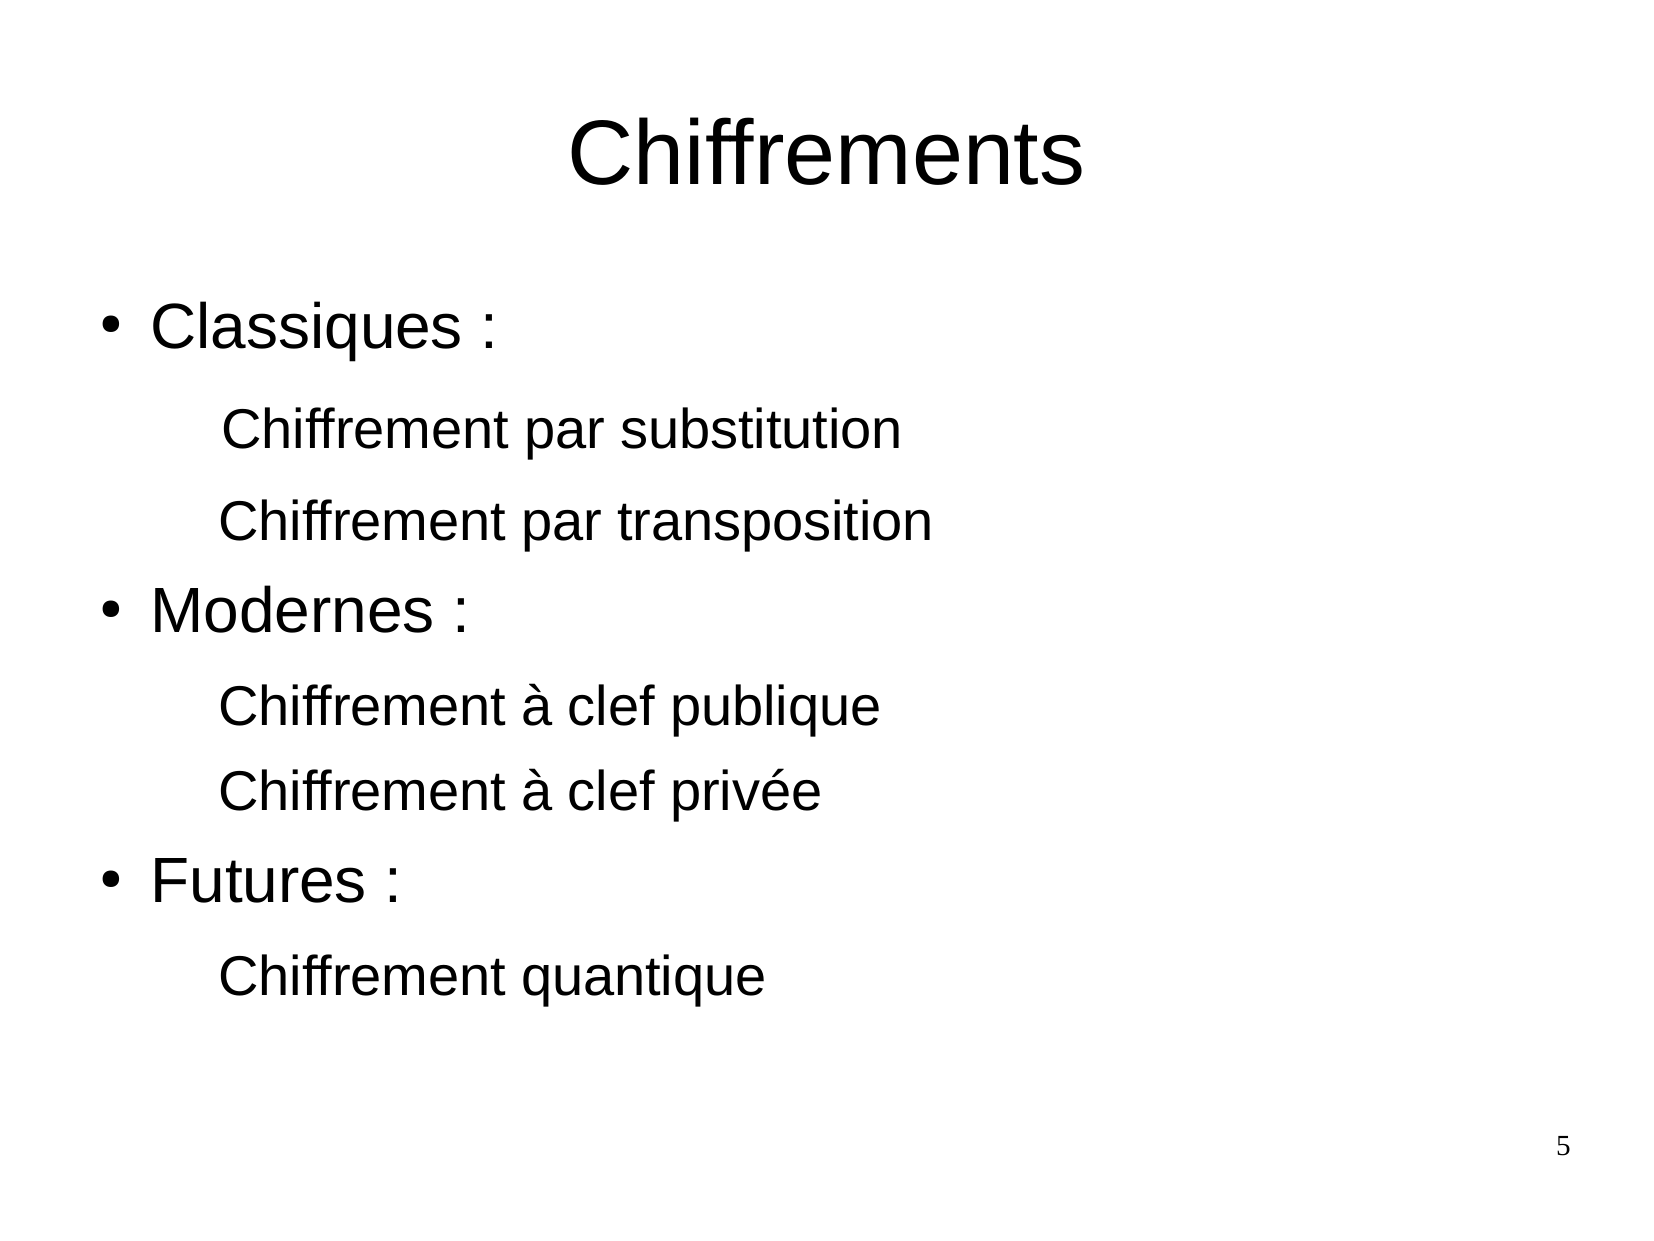

# Chiffrements
Classiques :
 	Chiffrement par substitution
Chiffrement par transposition
Modernes :
Chiffrement à clef publique
Chiffrement à clef privée
Futures :
Chiffrement quantique
5